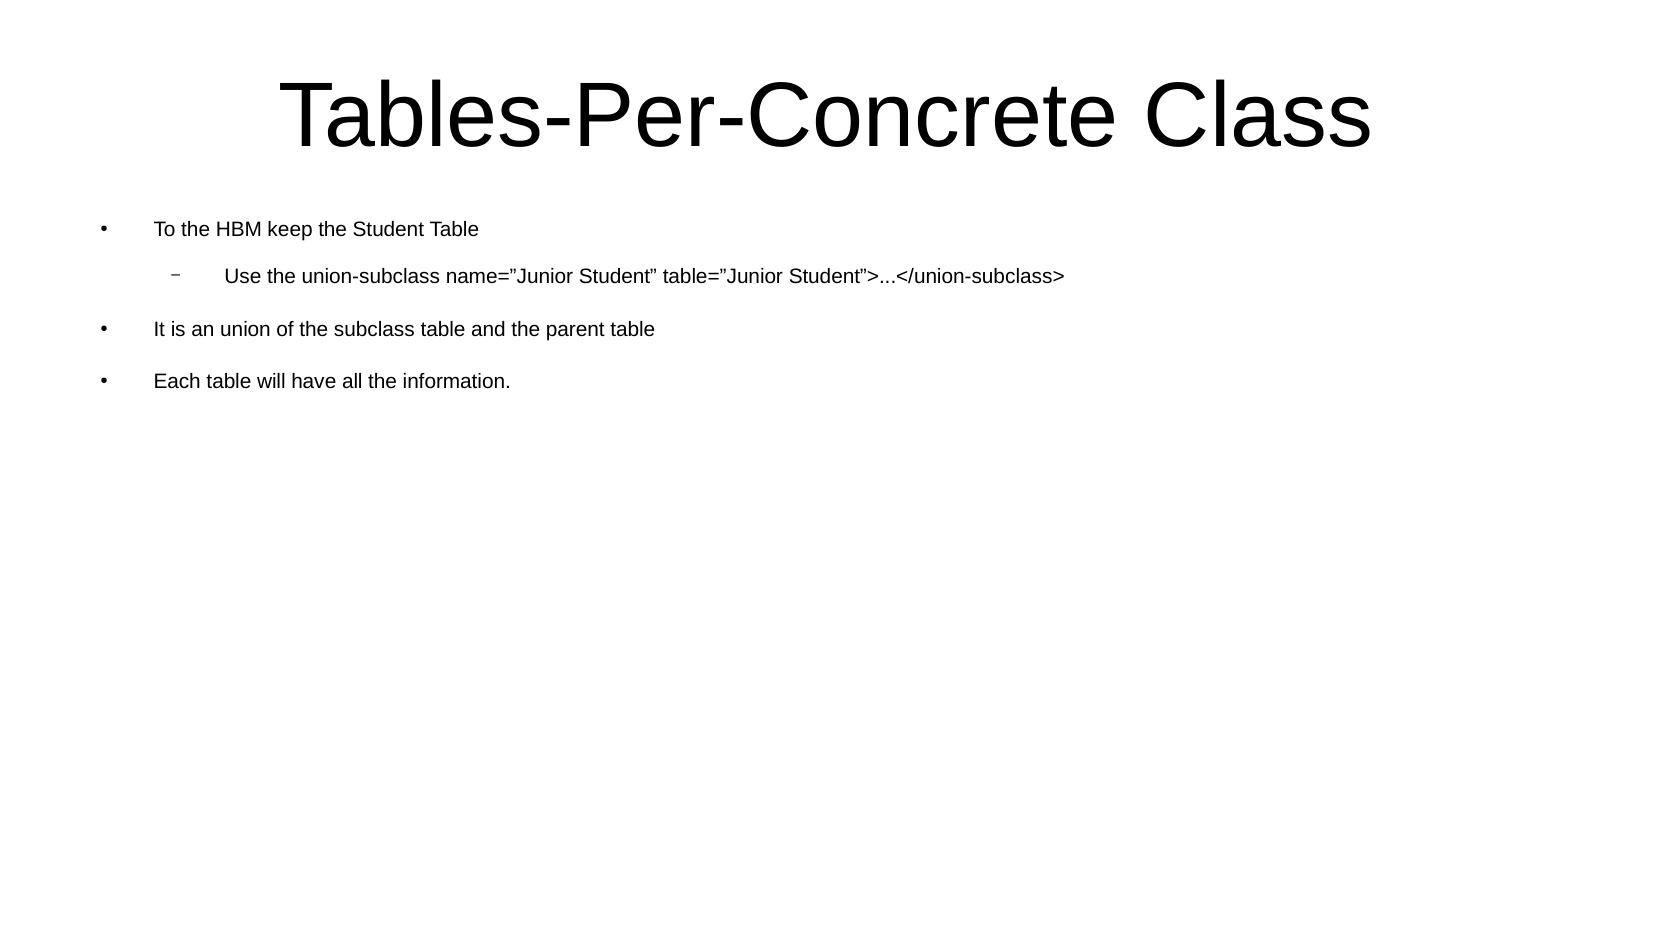

# Tables-Per-Concrete Class
To the HBM keep the Student Table
Use the union-subclass name=”Junior Student” table=”Junior Student”>...</union-subclass>
It is an union of the subclass table and the parent table
Each table will have all the information.